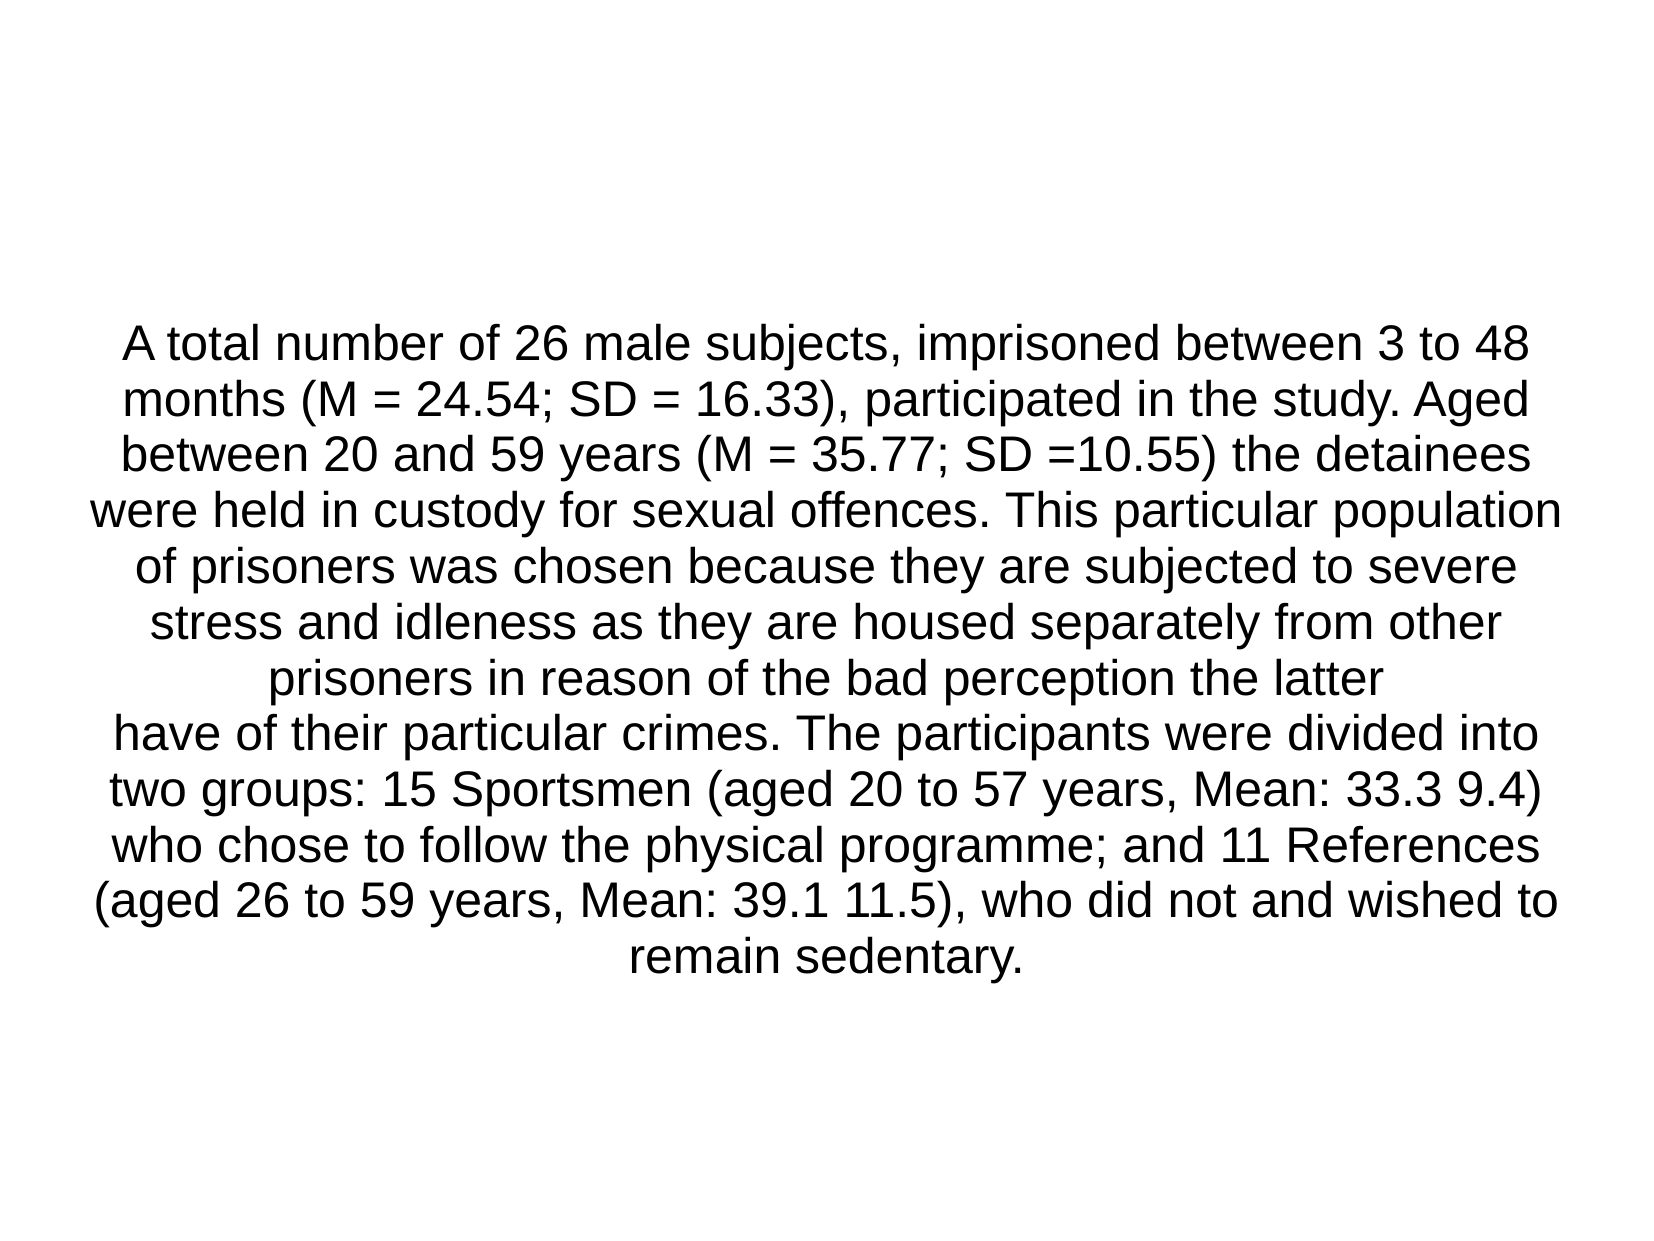

# A total number of 26 male subjects, imprisoned between 3 to 48 months (M = 24.54; SD = 16.33), participated in the study. Aged between 20 and 59 years (M = 35.77; SD =10.55) the detainees were held in custody for sexual offences. This particular population
of prisoners was chosen because they are subjected to severe stress and idleness as they are housed separately from other prisoners in reason of the bad perception the latter
have of their particular crimes. The participants were divided into two groups: 15 Sportsmen (aged 20 to 57 years, Mean: 33.3 9.4) who chose to follow the physical programme; and 11 References (aged 26 to 59 years, Mean: 39.1 11.5), who did not and wished to remain sedentary.